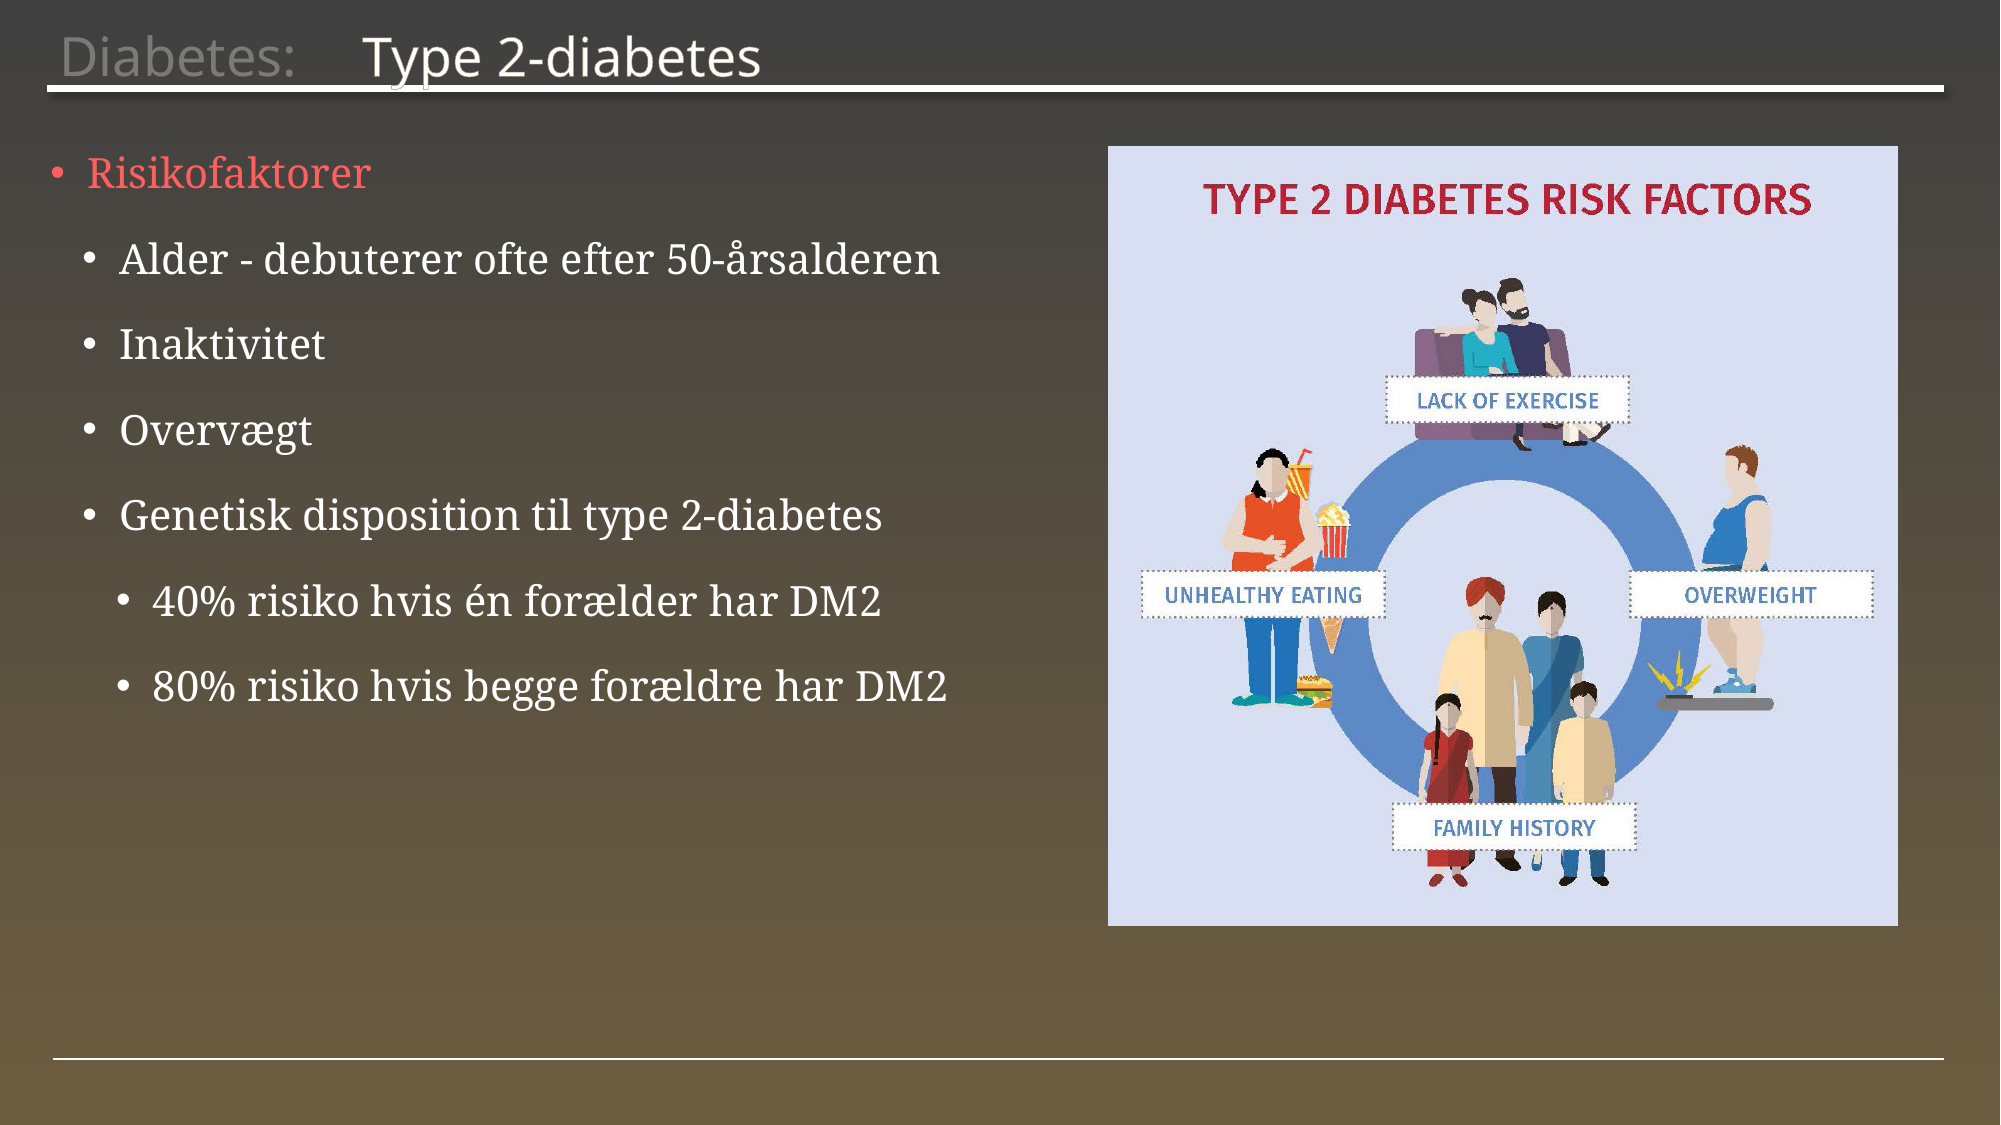

# Diabetes:
Type 2-diabetes
Risikofaktorer
Alder - debuterer ofte efter 50-årsalderen
Inaktivitet
Overvægt
Genetisk disposition til type 2-diabetes
40% risiko hvis én forælder har DM2
80% risiko hvis begge forældre har DM2